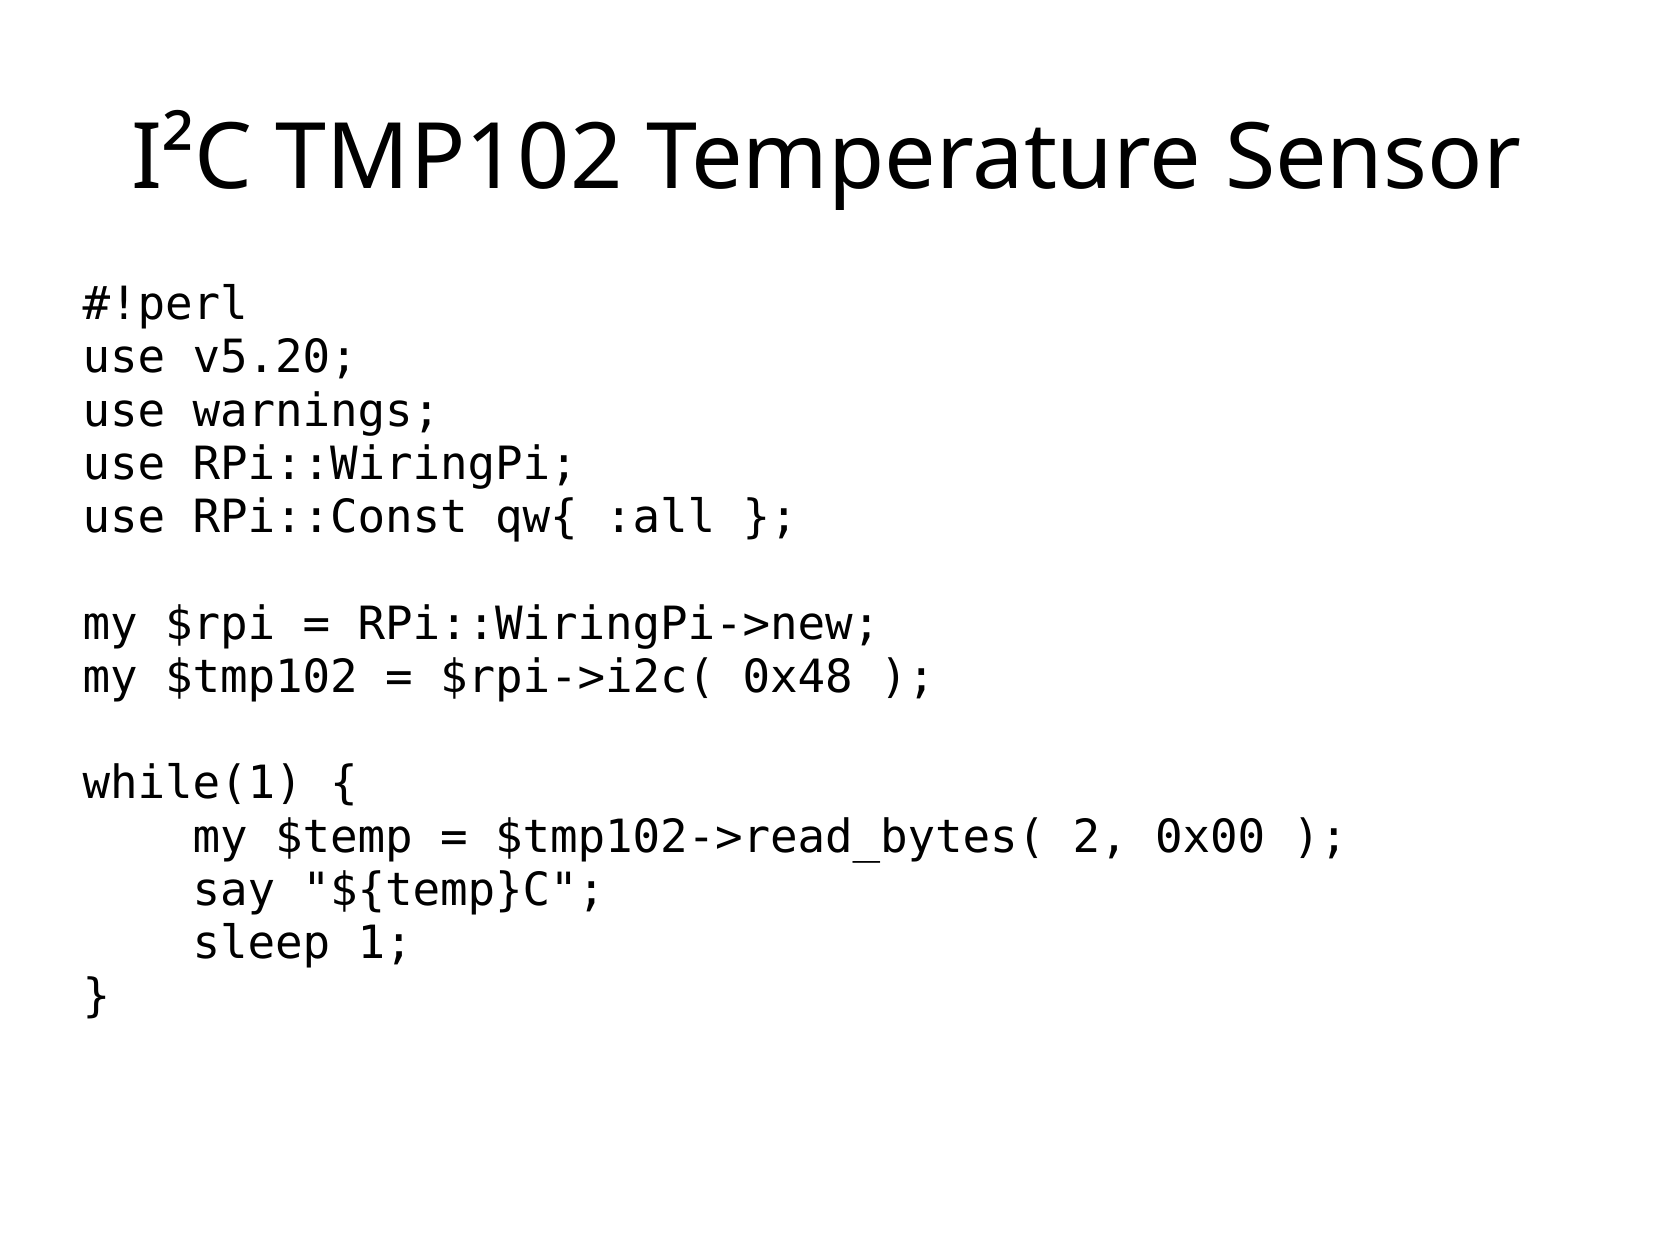

# I²C TMP102 Temperature Sensor
#!perl
use v5.20;
use warnings;
use RPi::WiringPi;
use RPi::Const qw{ :all };
my $rpi = RPi::WiringPi->new;
my $tmp102 = $rpi->i2c( 0x48 );
while(1) {
 my $temp = $tmp102->read_bytes( 2, 0x00 );
 say "${temp}C";
 sleep 1;
}